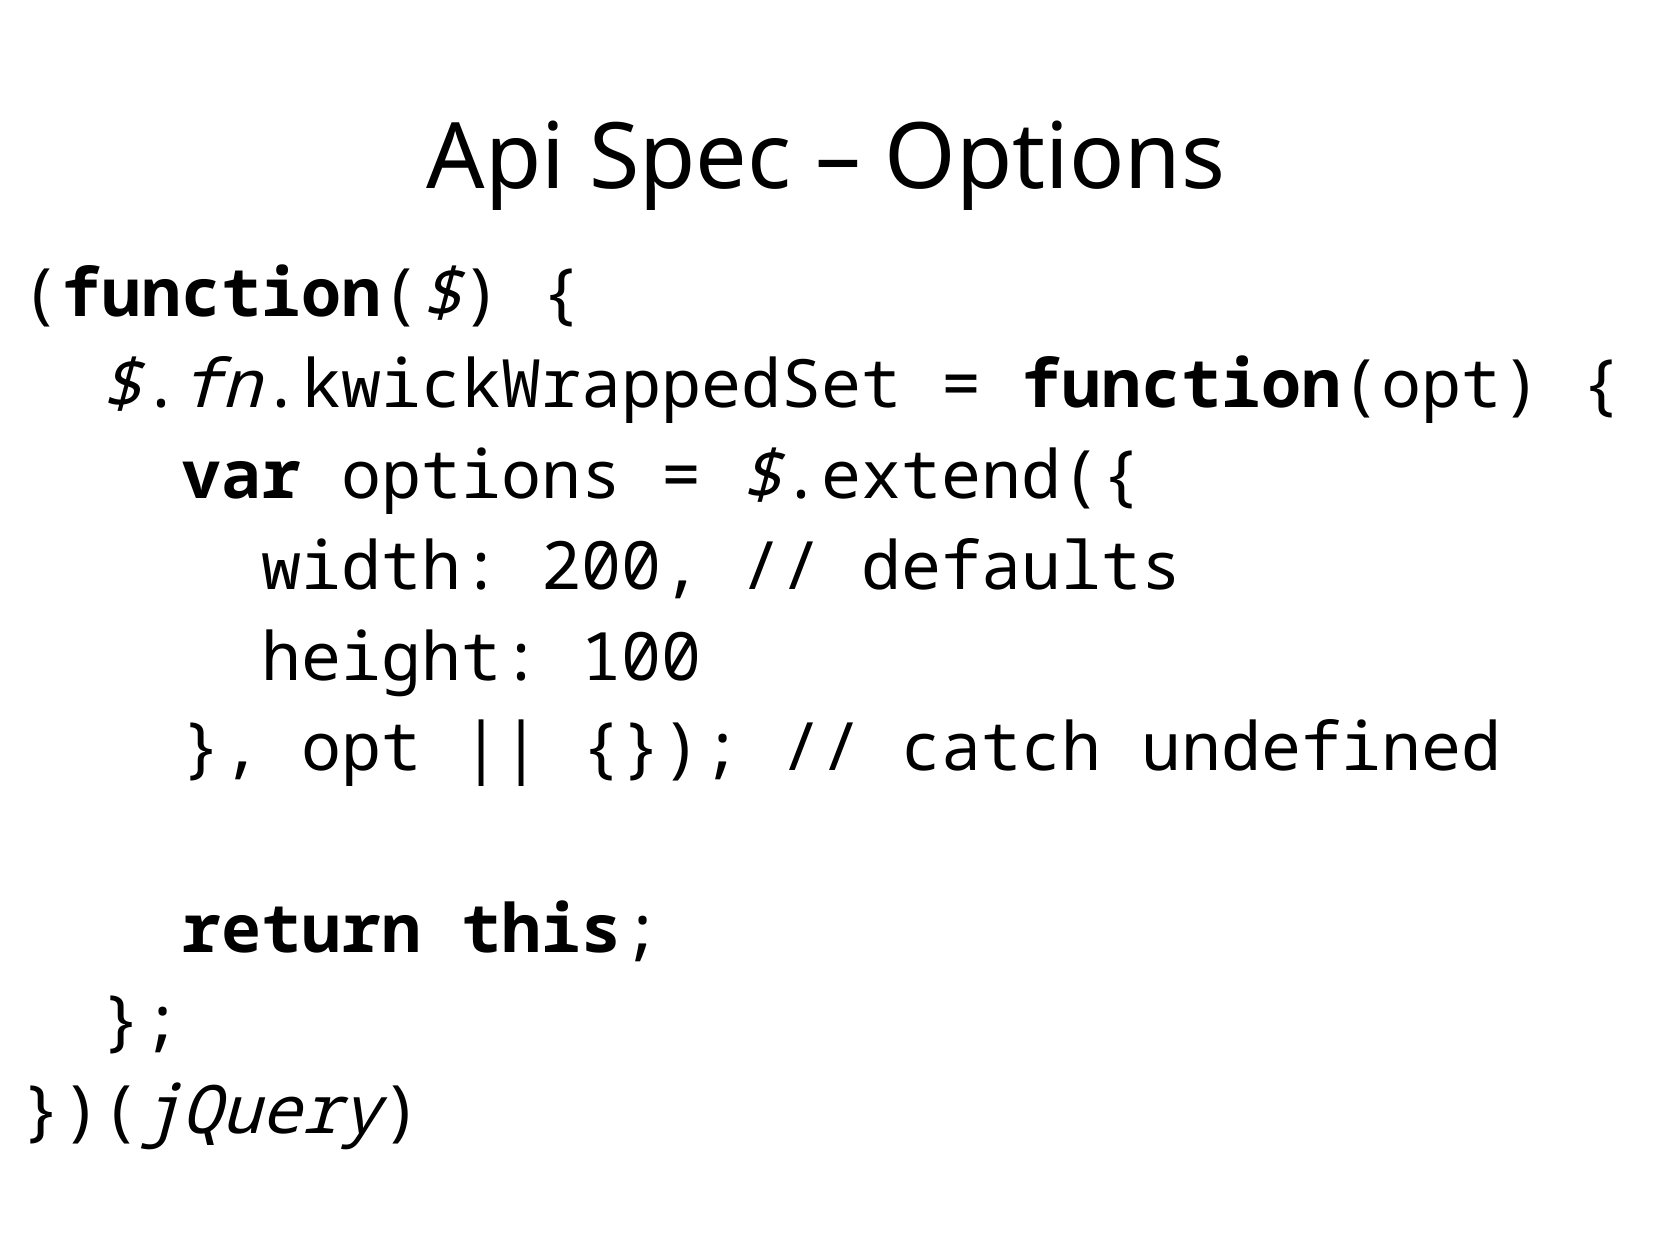

# Api Spec – Options
(function($) {
 $.fn.kwickWrappedSet = function(opt) {
 var options = $.extend({
 width: 200, // defaults
 height: 100
 }, opt || {}); // catch undefined
 return this;
 };
})(jQuery)